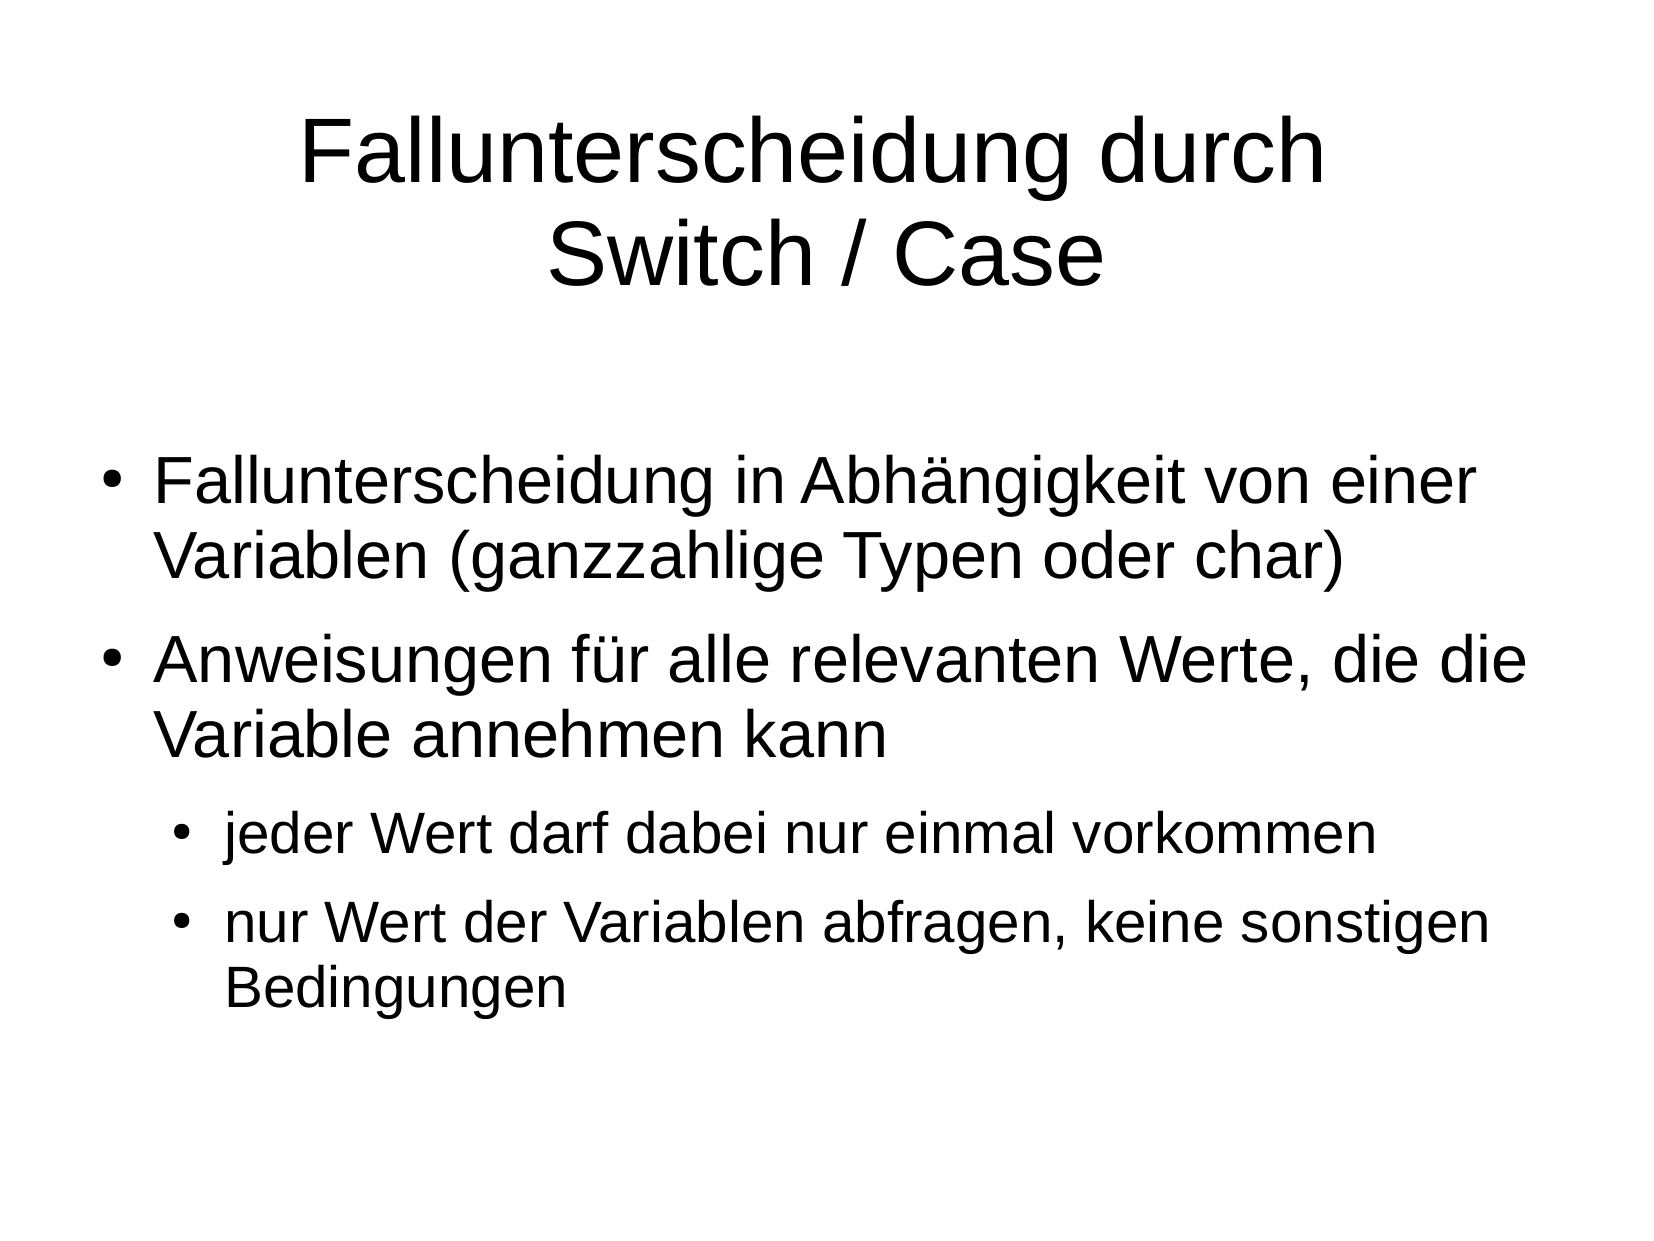

# Fallunterscheidung durch Switch / Case
Fallunterscheidung in Abhängigkeit von einer Variablen (ganzzahlige Typen oder char)
Anweisungen für alle relevanten Werte, die die Variable annehmen kann
jeder Wert darf dabei nur einmal vorkommen
nur Wert der Variablen abfragen, keine sonstigen Bedingungen